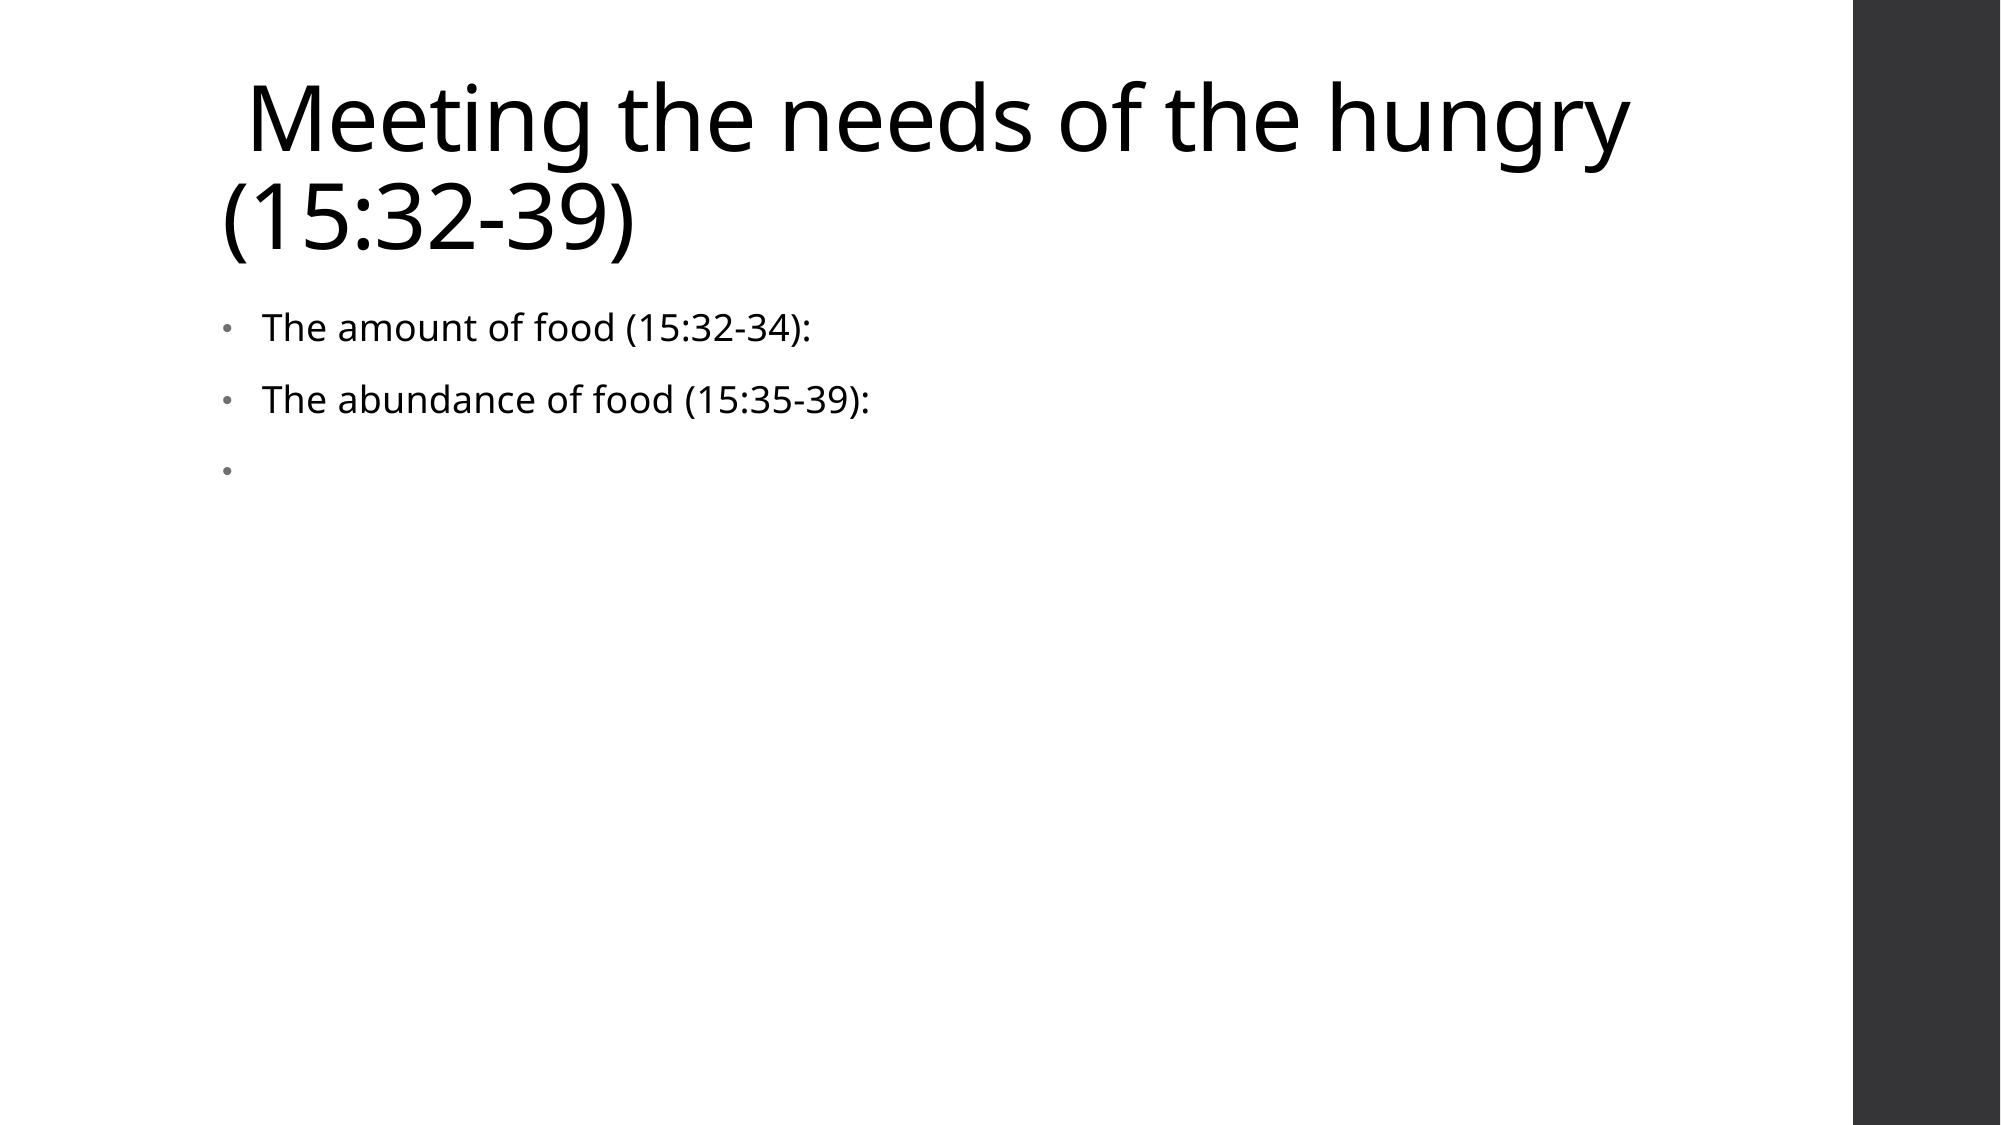

# Meeting the needs of the hungry (15:32-39)
 The amount of food (15:32-34):
 The abundance of food (15:35-39):